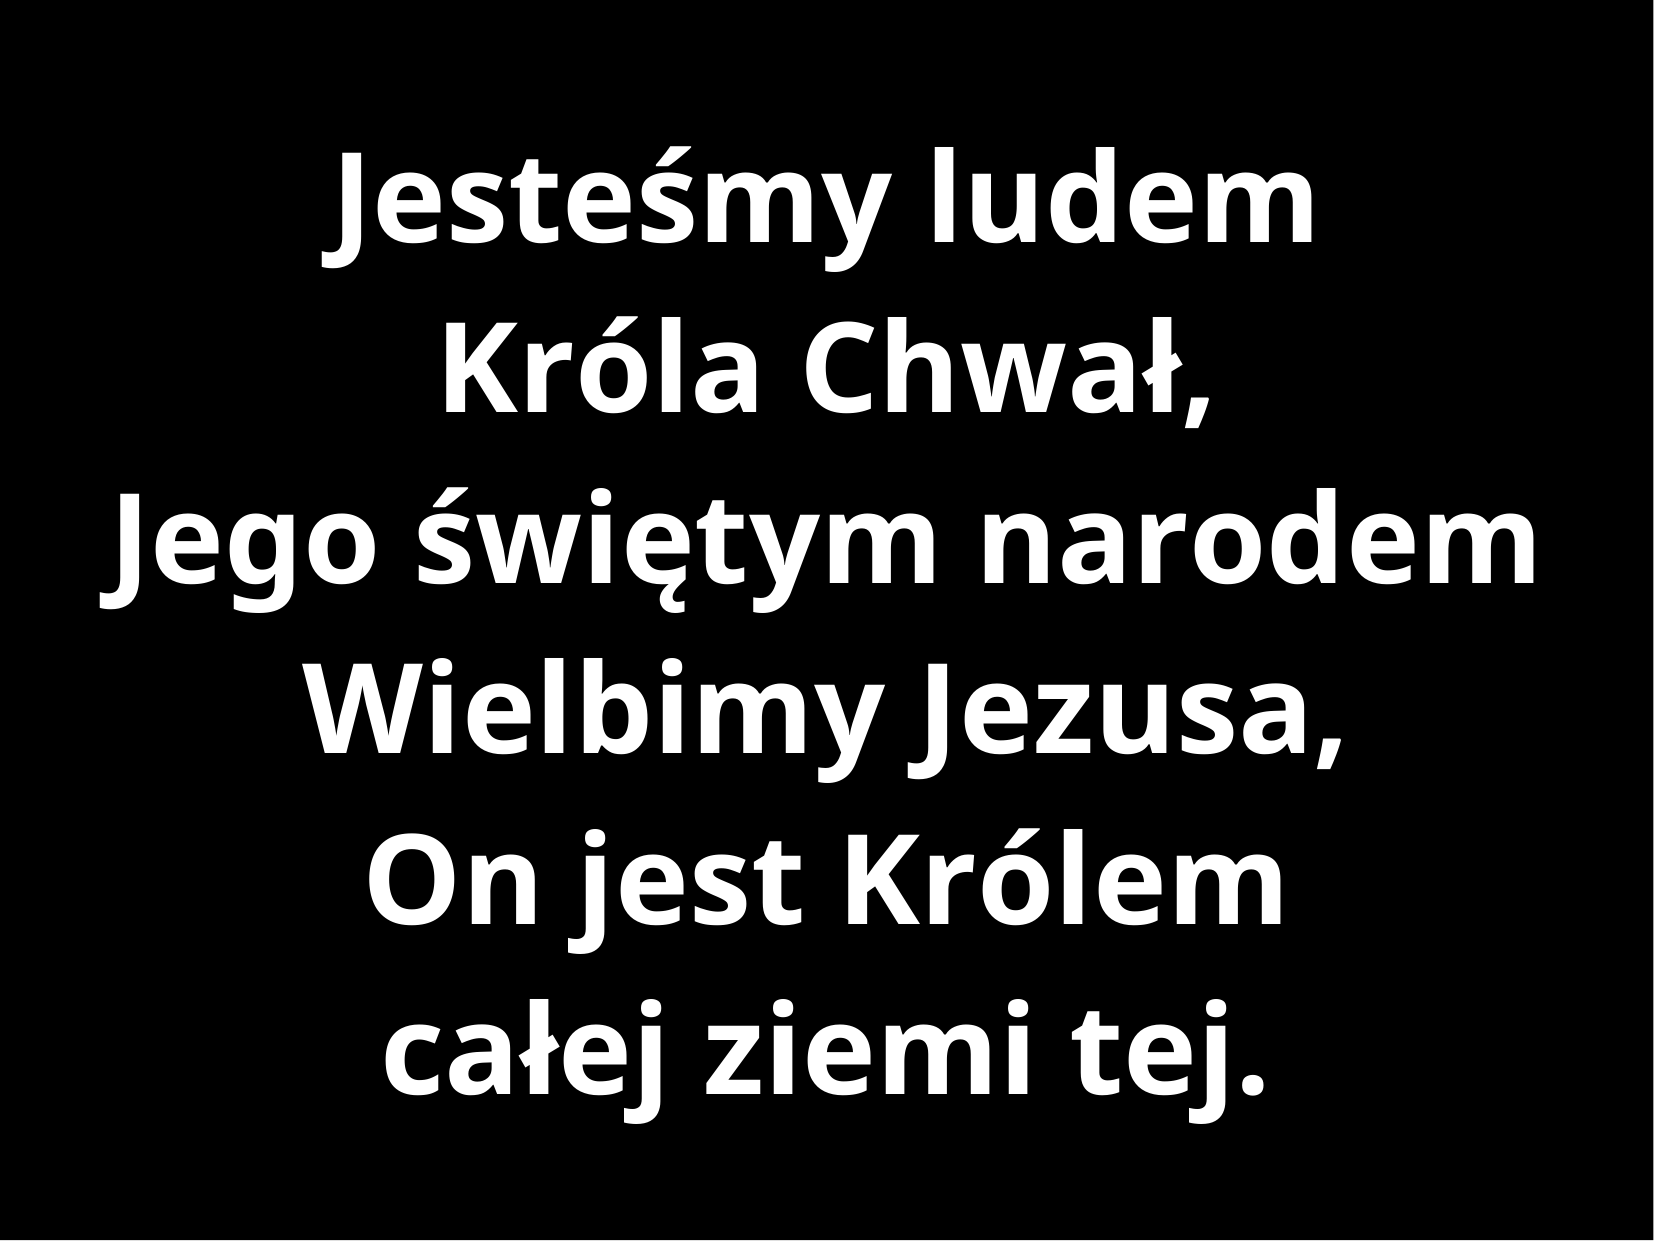

# Jesteśmy ludem Króla Chwał, Jego świętym narodem Wielbimy Jezusa, On jest Królem całej ziemi tej.